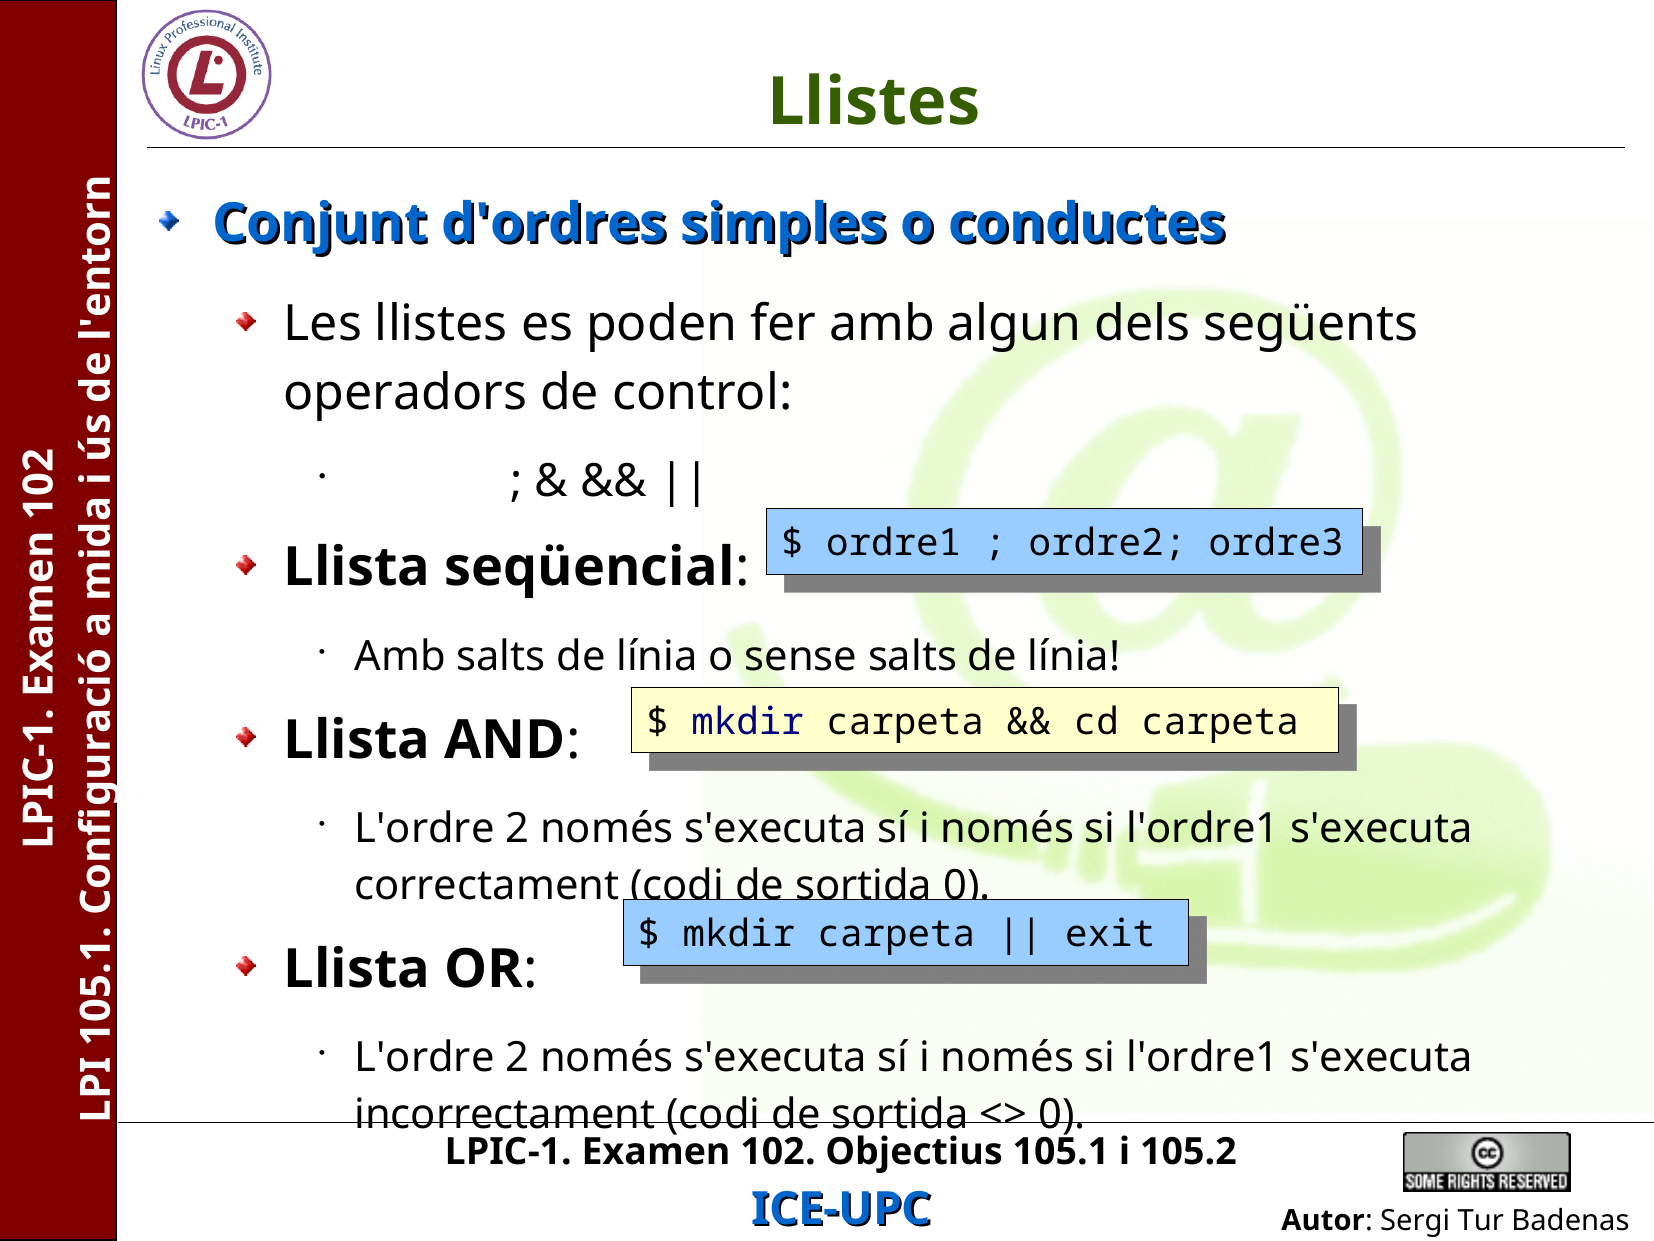

# Llistes
Conjunt d'ordres simples o conductes
Les llistes es poden fer amb algun dels següents operadors de control:
 ; & && ||
Llista seqüencial:
Amb salts de línia o sense salts de línia!
Llista AND:
L'ordre 2 només s'executa sí i només si l'ordre1 s'executa correctament (codi de sortida 0).
Llista OR:
L'ordre 2 només s'executa sí i només si l'ordre1 s'executa incorrectament (codi de sortida <> 0).
$ ordre1 ; ordre2; ordre3
$ mkdir carpeta && cd carpeta
$ mkdir carpeta || exit